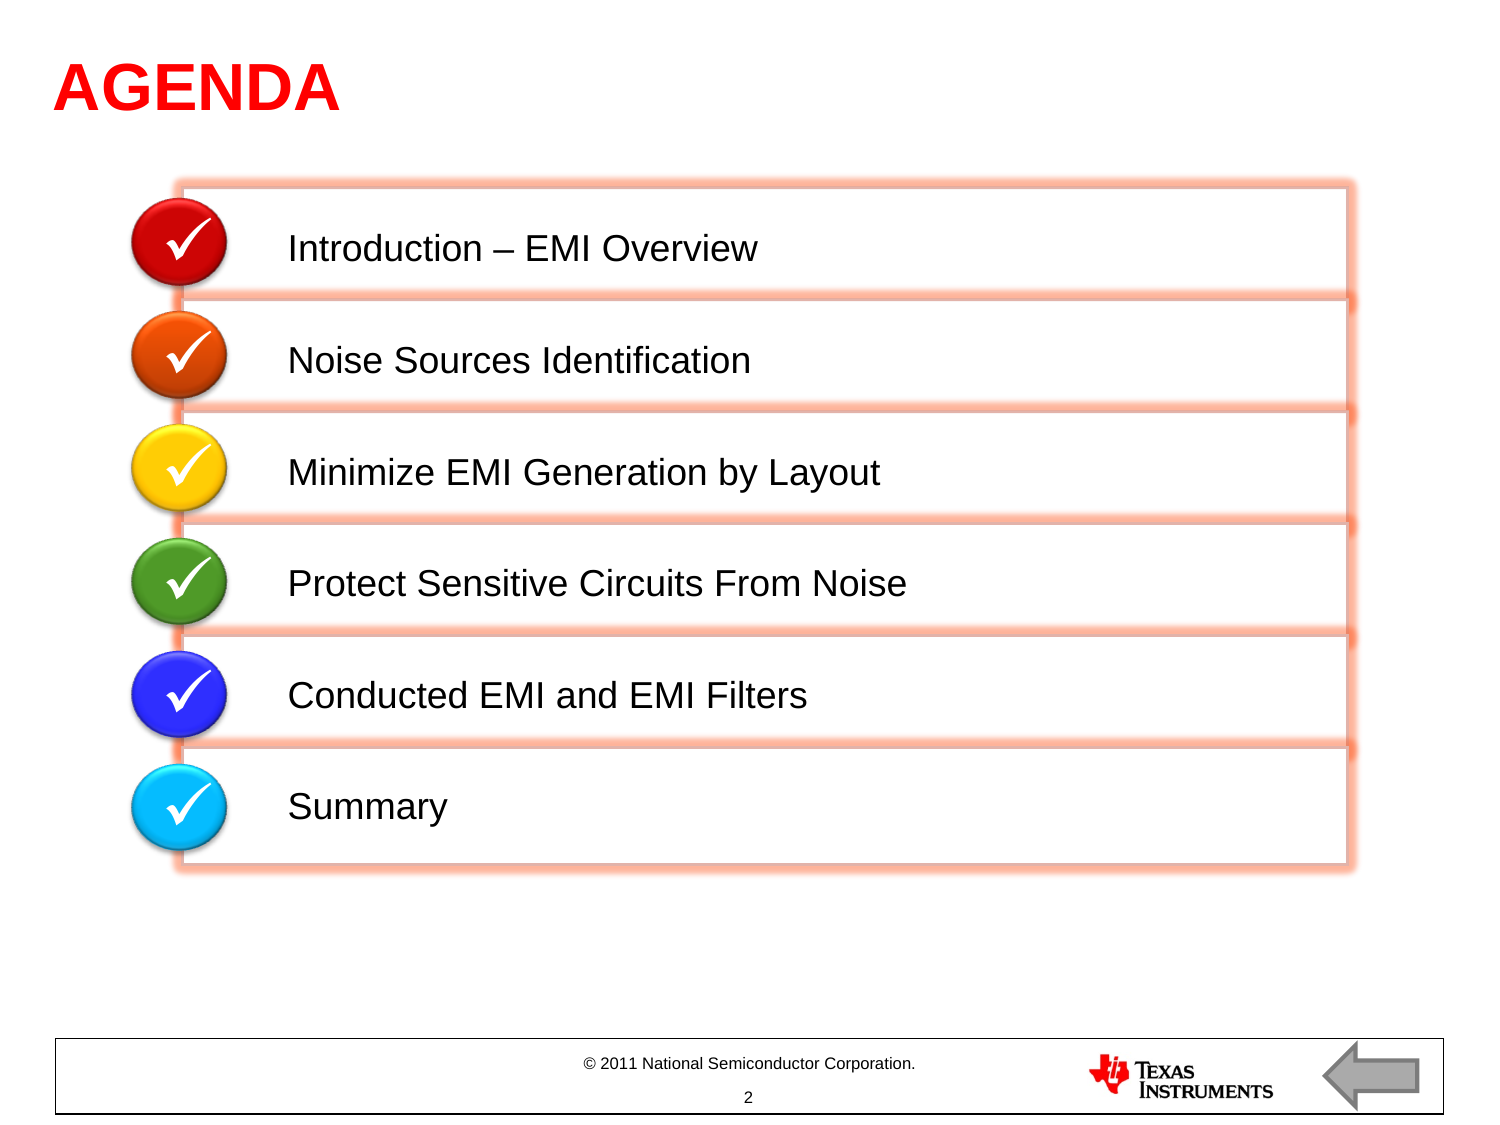

# AGENDA
Introduction – EMI Overview

Noise Sources Identification

Minimize EMI Generation by Layout

Protect Sensitive Circuits From Noise

Conducted EMI and EMI Filters

Summary

© 2011 National Semiconductor Corporation.